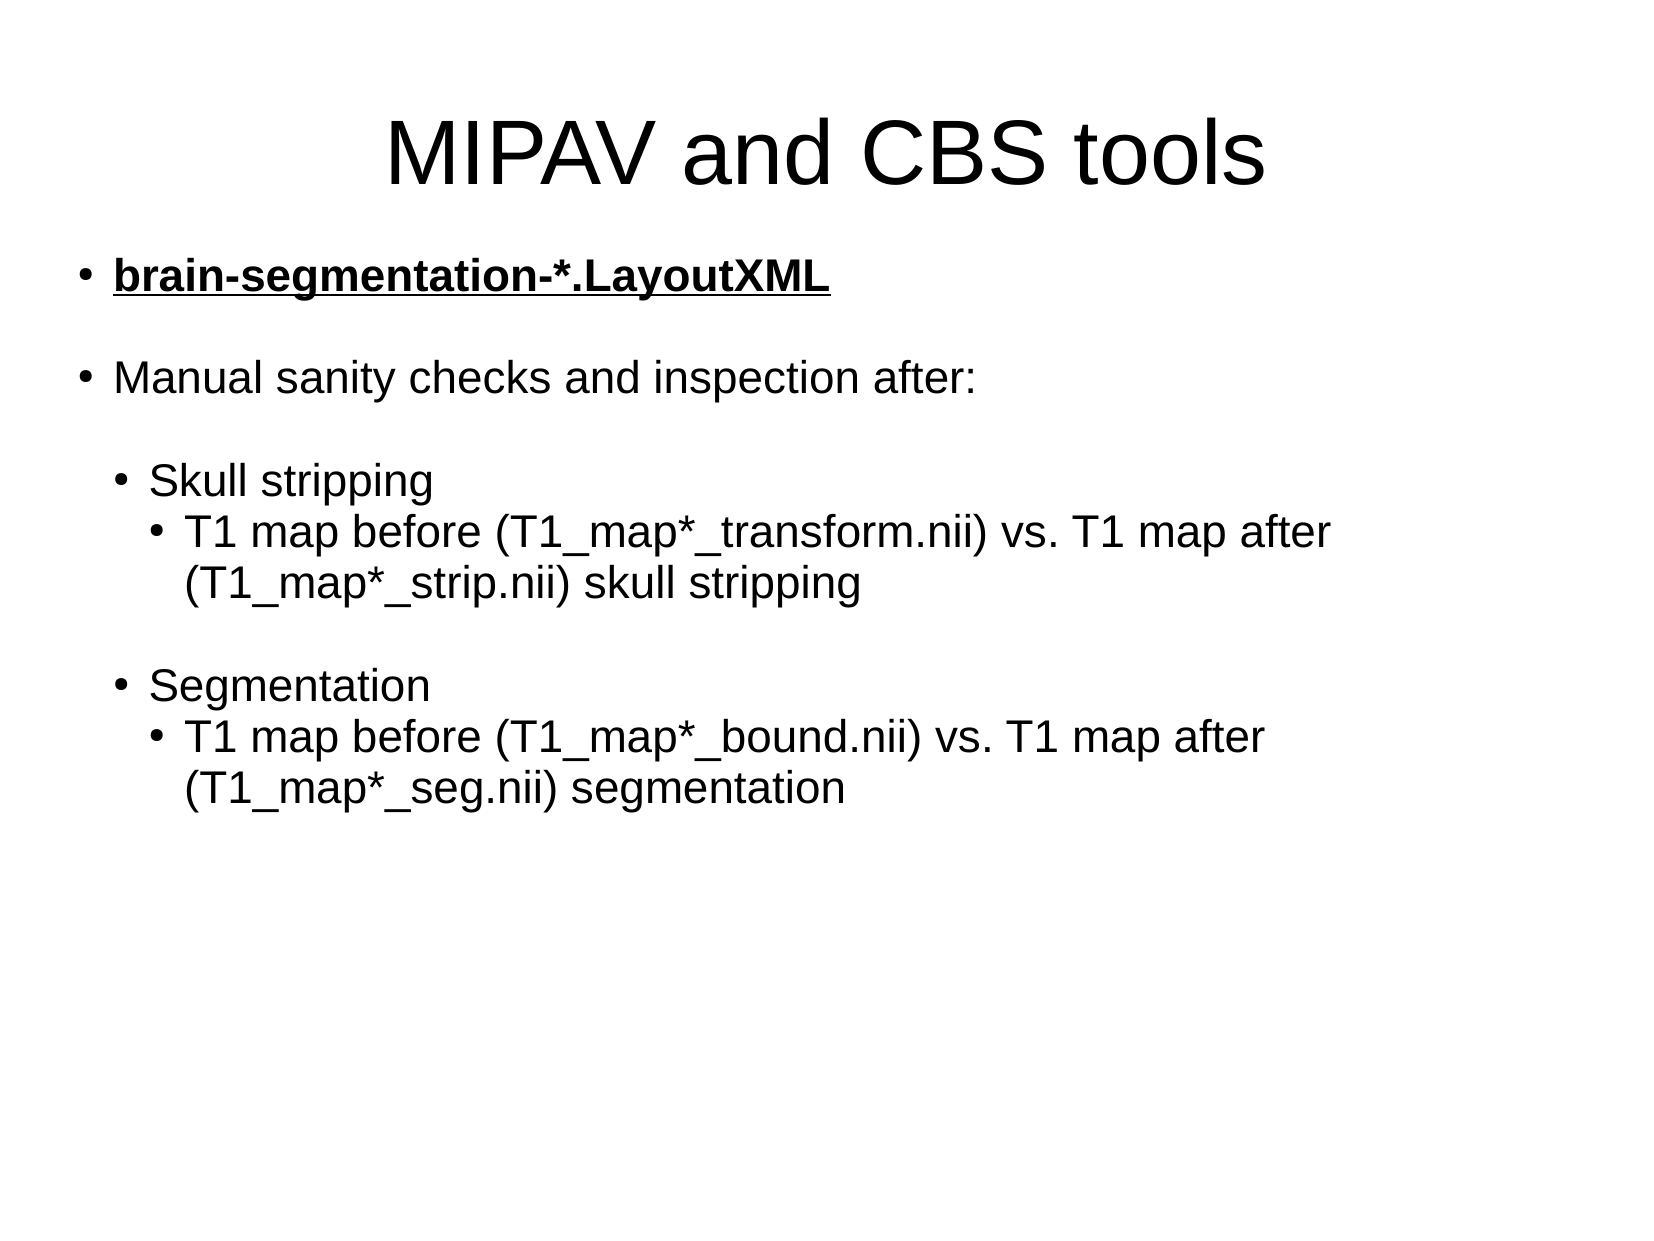

# MIPAV and CBS tools
brain-segmentation-*.LayoutXML
Manual sanity checks and inspection after:
Skull stripping
T1 map before (T1_map*_transform.nii) vs. T1 map after (T1_map*_strip.nii) skull stripping
Segmentation
T1 map before (T1_map*_bound.nii) vs. T1 map after (T1_map*_seg.nii) segmentation